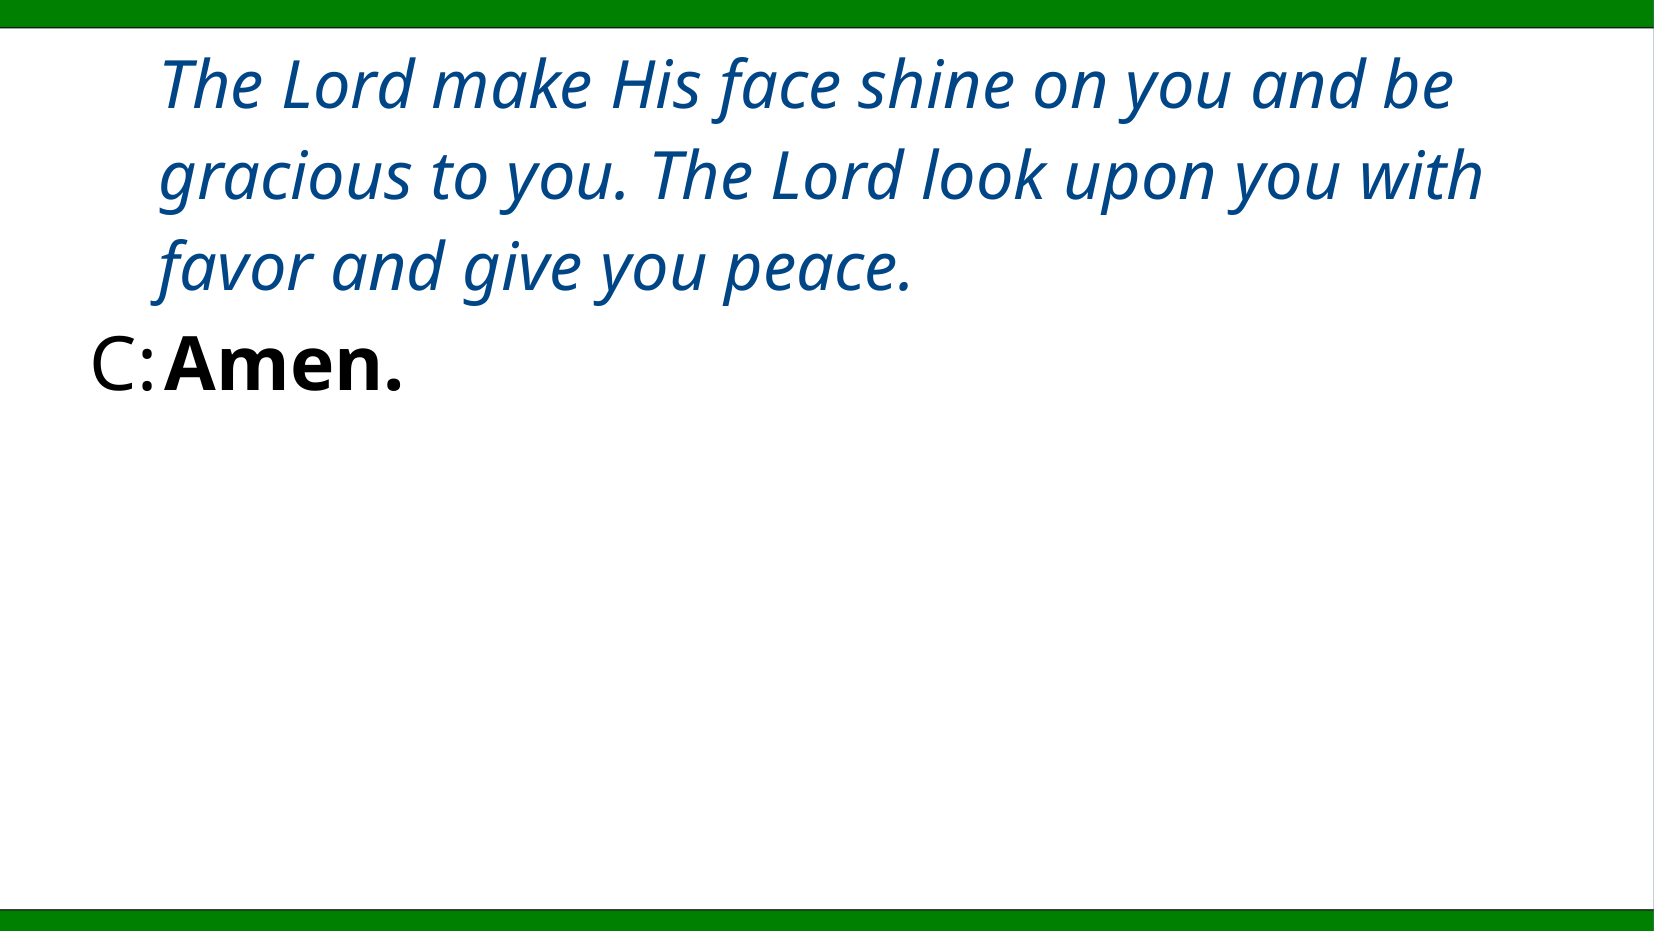

The Lord make His face shine on you and be
 gracious to you. The Lord look upon you with
 favor and give you peace.
C:	Amen.